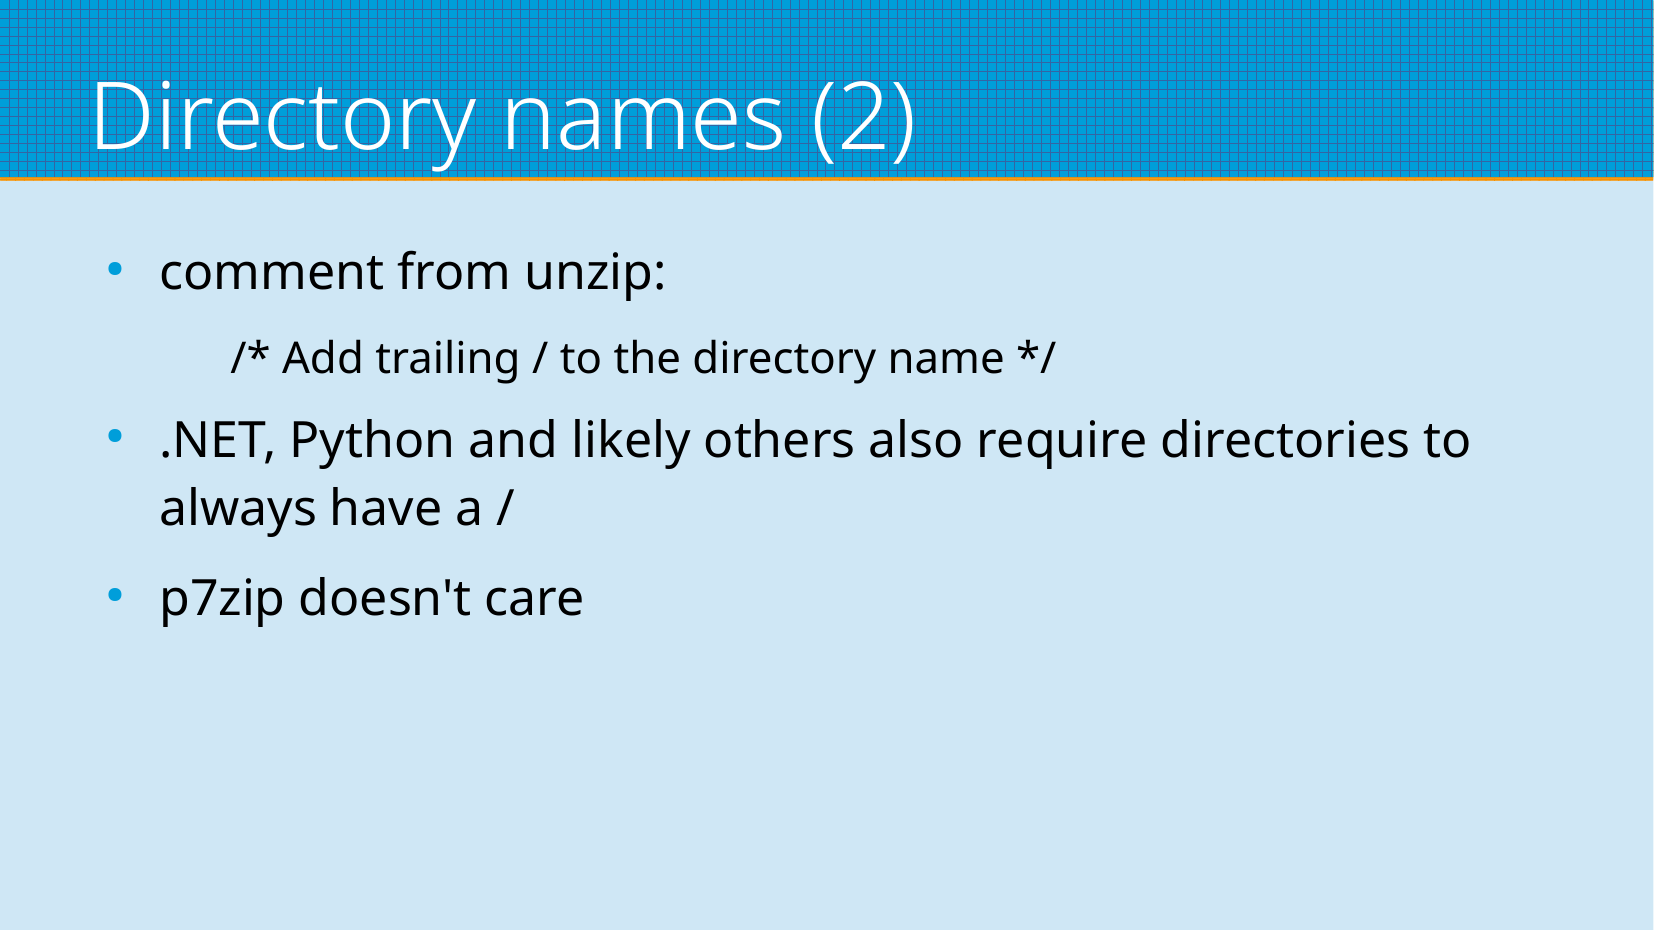

# Directory names (2)
comment from unzip:
/* Add trailing / to the directory name */
.NET, Python and likely others also require directories to always have a /
p7zip doesn't care